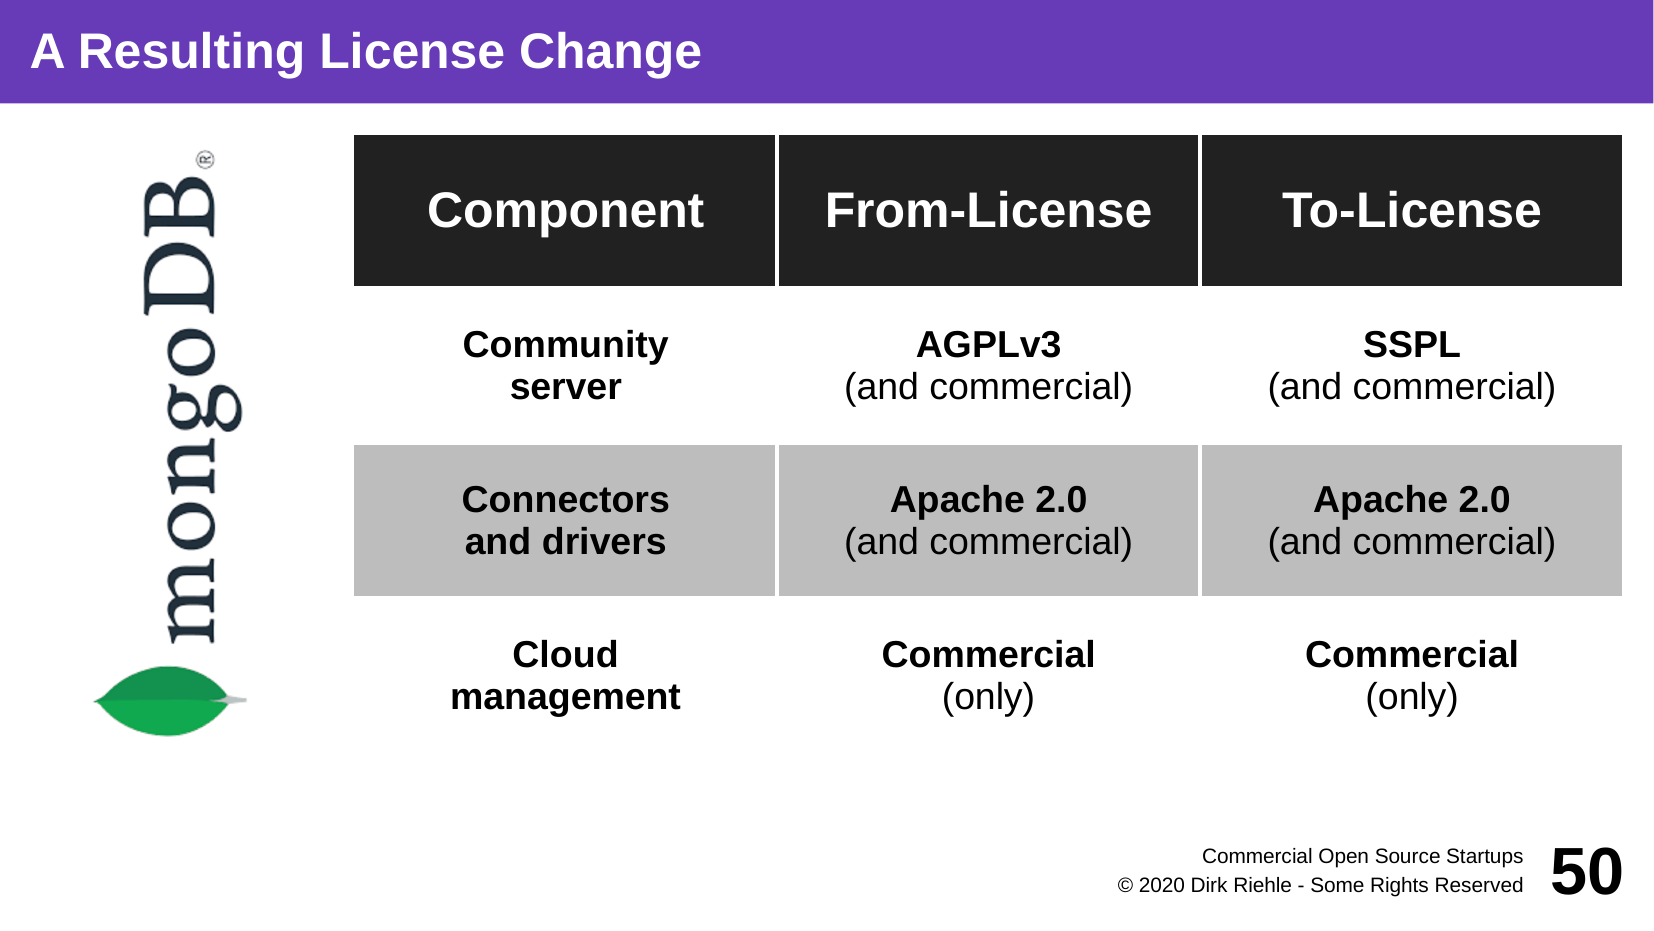

# A Resulting License Change
| Component | From-License | To-License |
| --- | --- | --- |
| Community server | AGPLv3 (and commercial) | SSPL (and commercial) |
| Connectors and drivers | Apache 2.0 (and commercial) | Apache 2.0 (and commercial) |
| Cloud management | Commercial (only) | Commercial (only) |
Commercial Open Source Startups
50
© 2020 Dirk Riehle - Some Rights Reserved